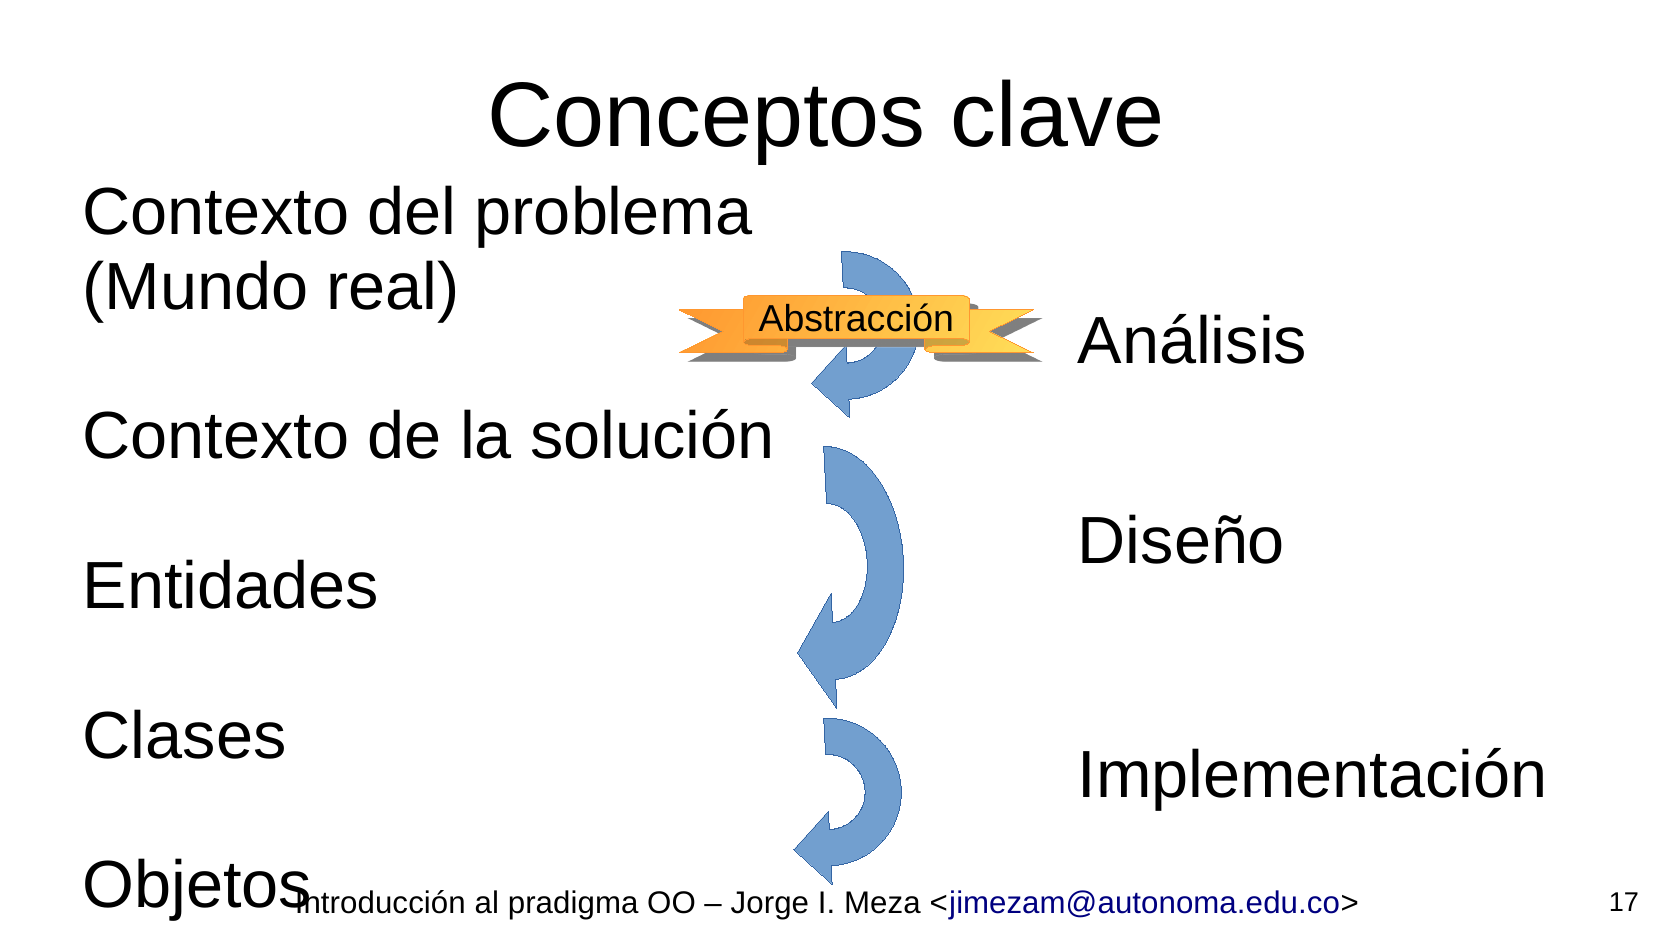

# Conceptos clave
Contexto del problema
(Mundo real)
Contexto de la solución
Entidades
Clases
Objetos
Abstracción
Análisis
Diseño
Implementación